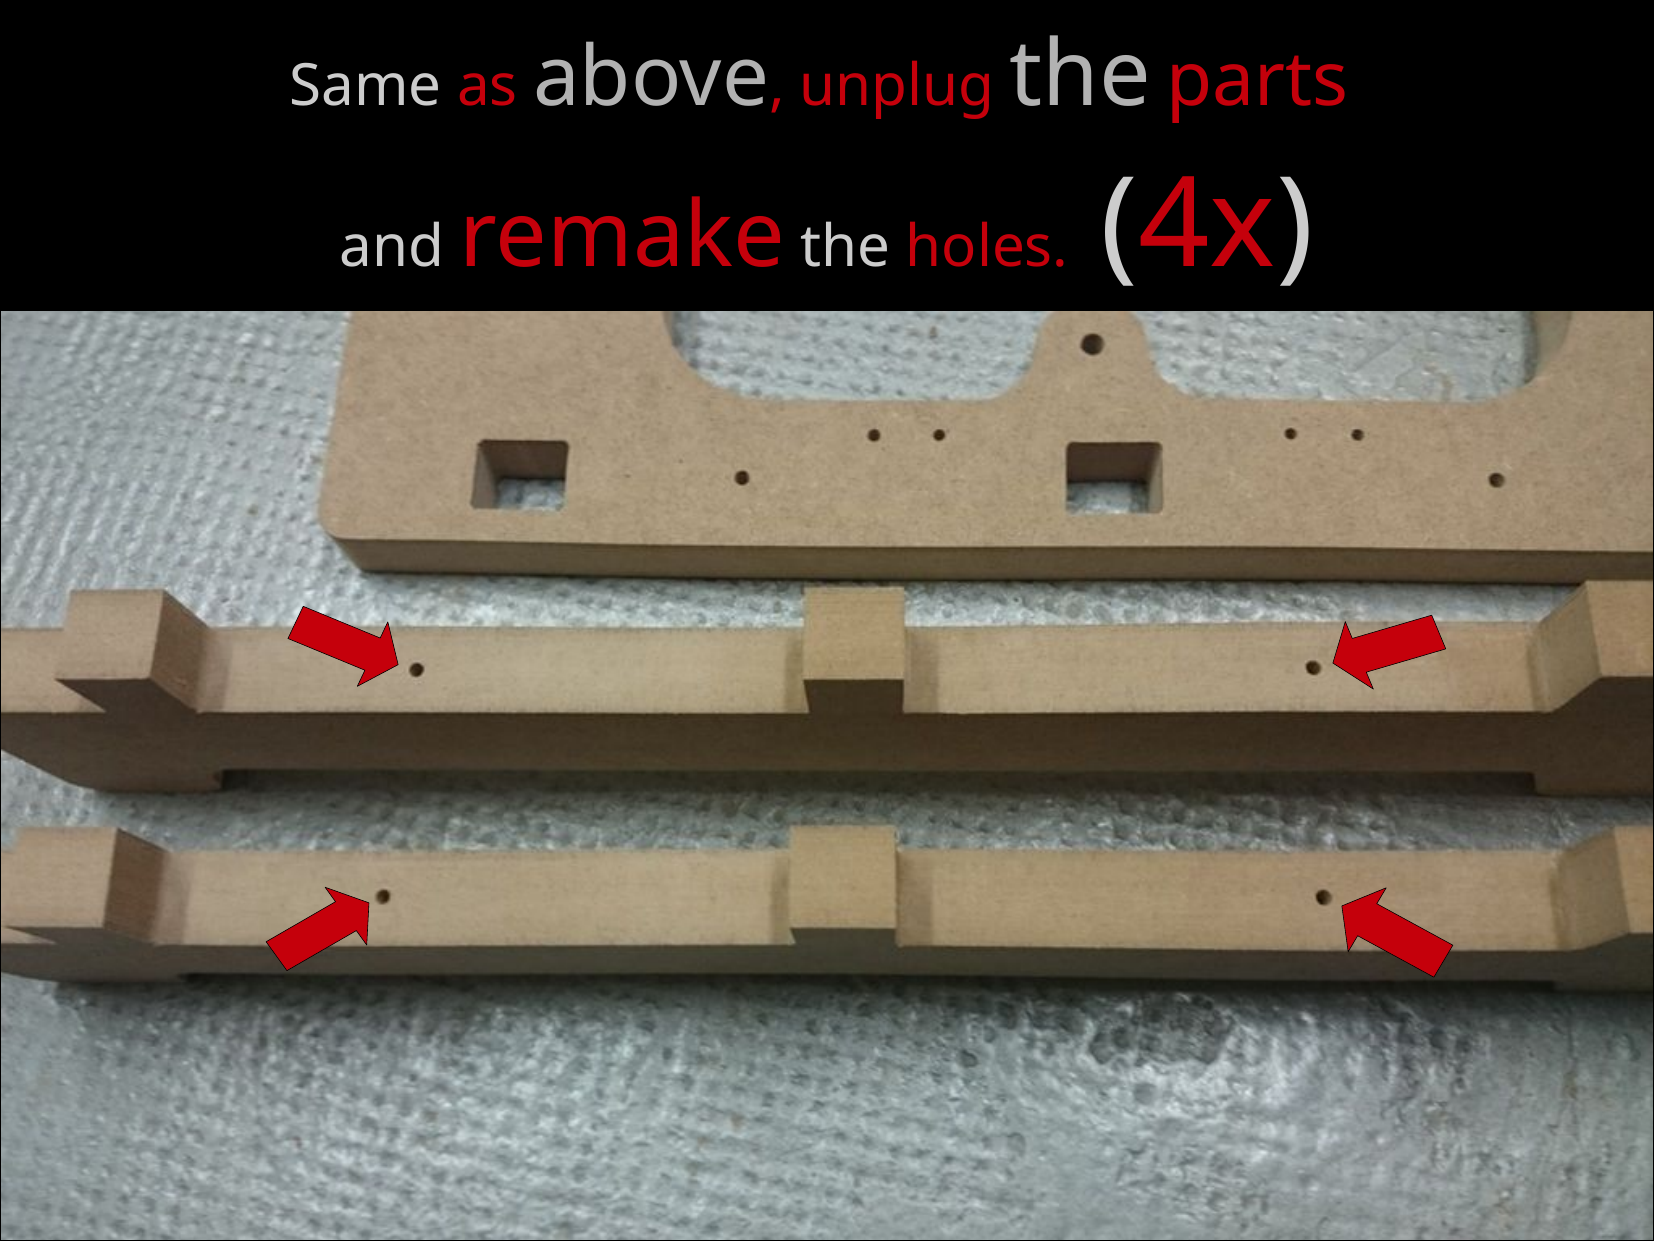

# Same as above, unplug the parts and remake the holes. (4x)